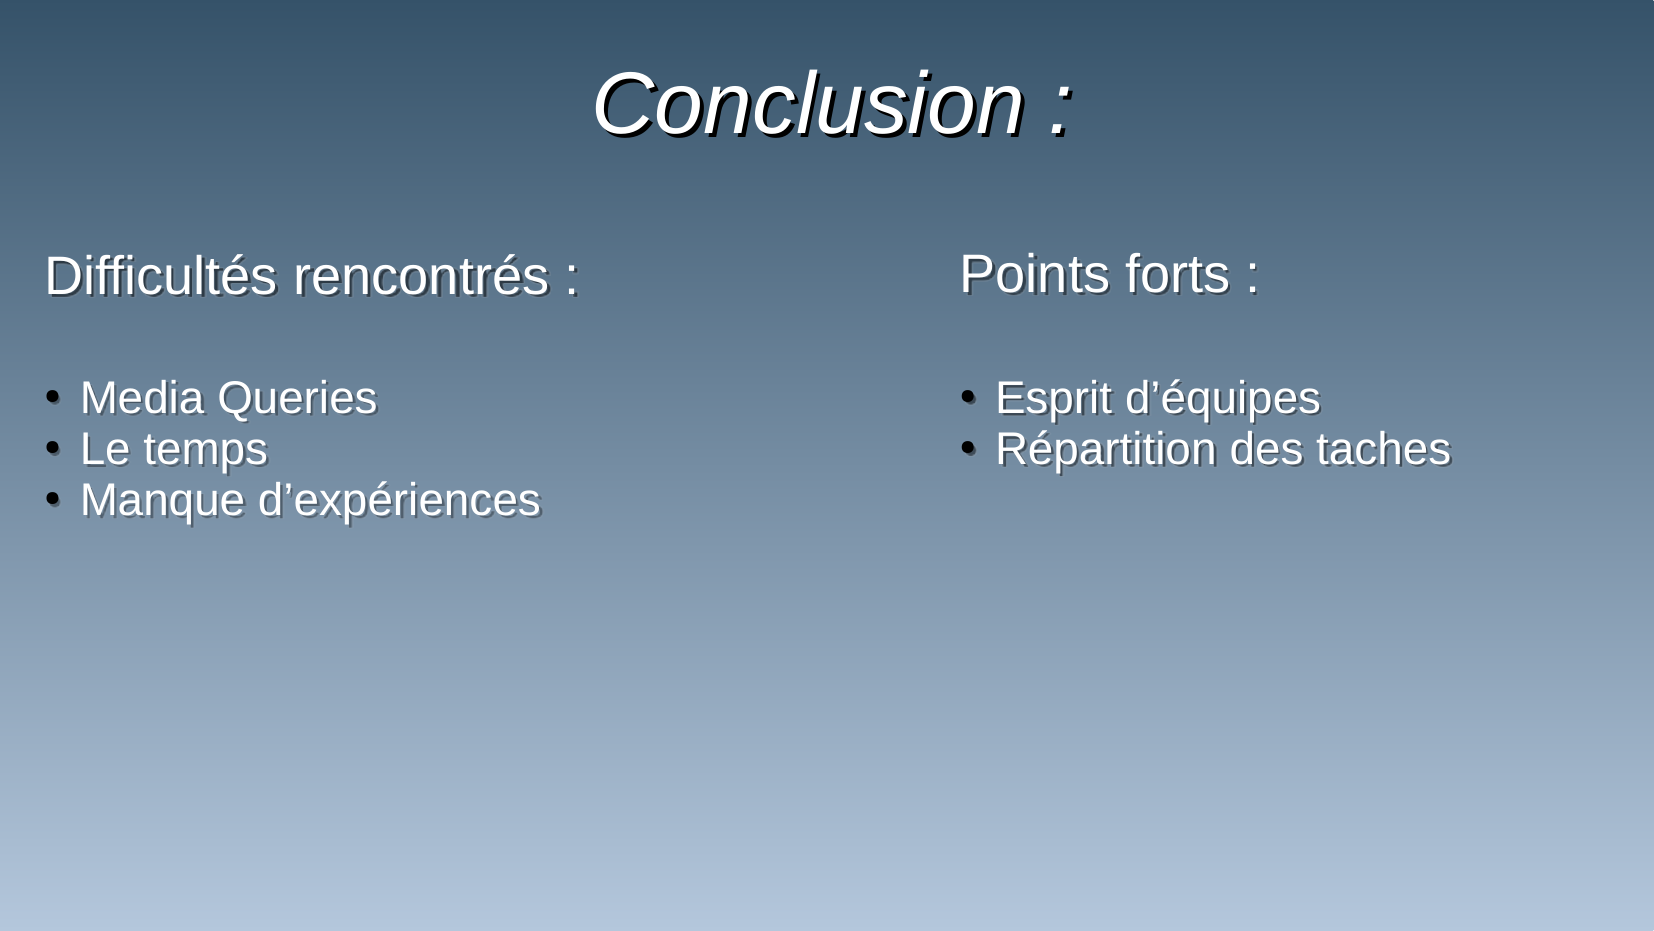

# Conclusion :
Points forts :
Difficultés rencontrés :
Media Queries
Le temps
Manque d’expériences
Esprit d’équipes
Répartition des taches